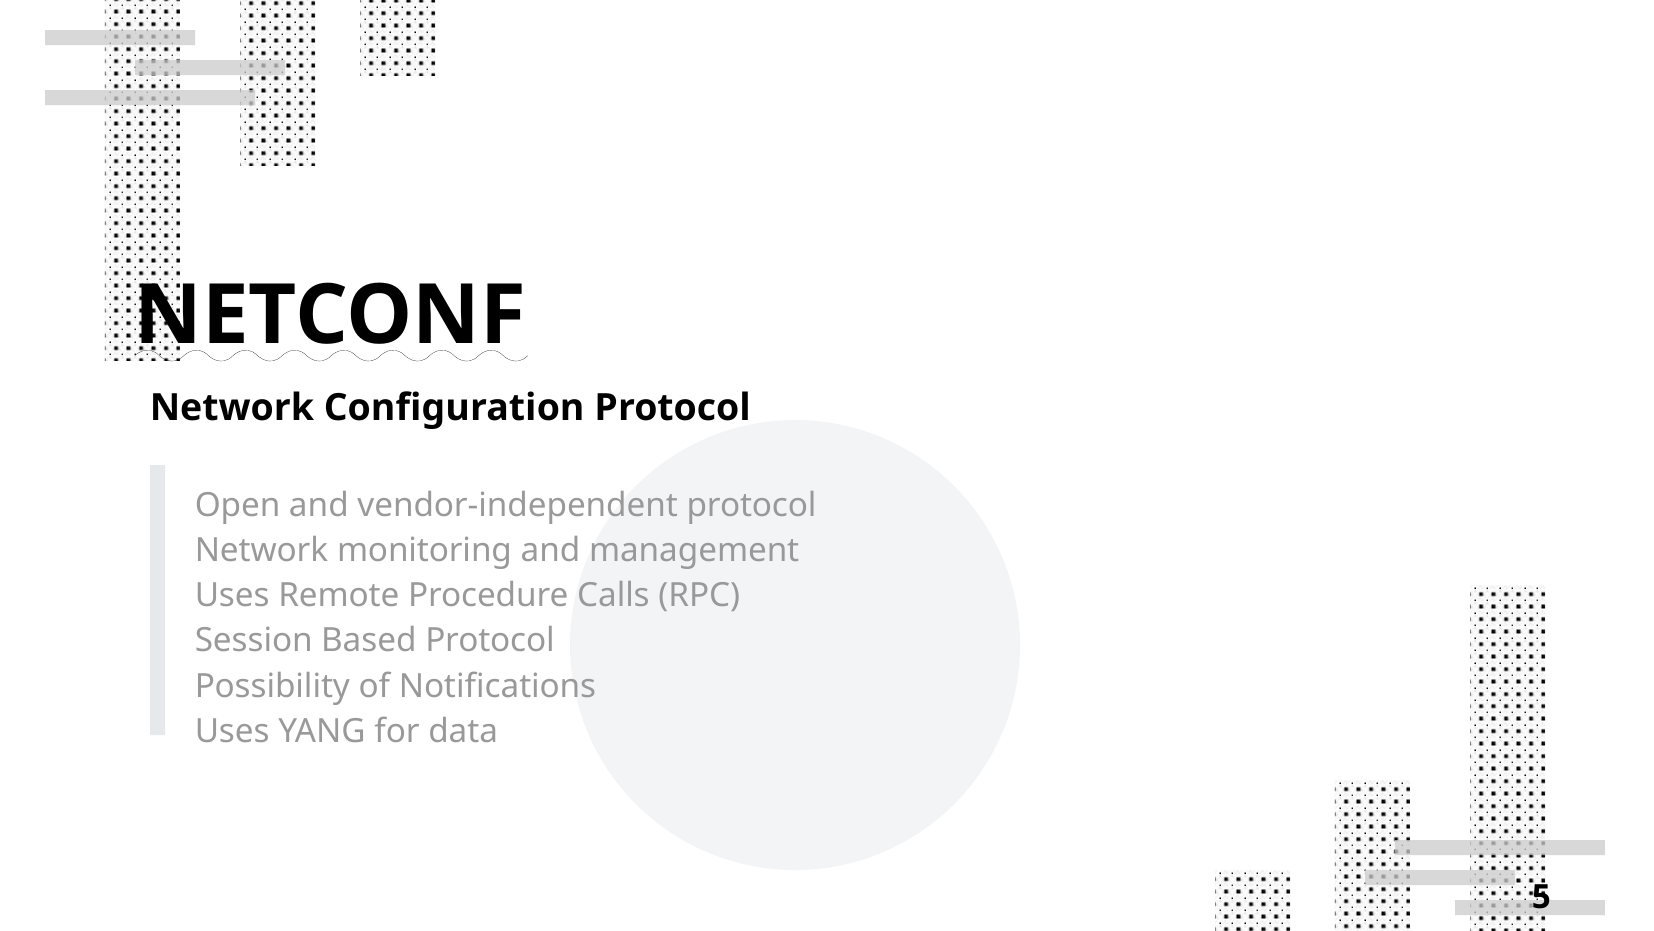

NETCONF
Network Configuration Protocol
Open and vendor-independent protocol
Network monitoring and management
Uses Remote Procedure Calls (RPC)
Session Based Protocol
Possibility of Notifications
Uses YANG for data